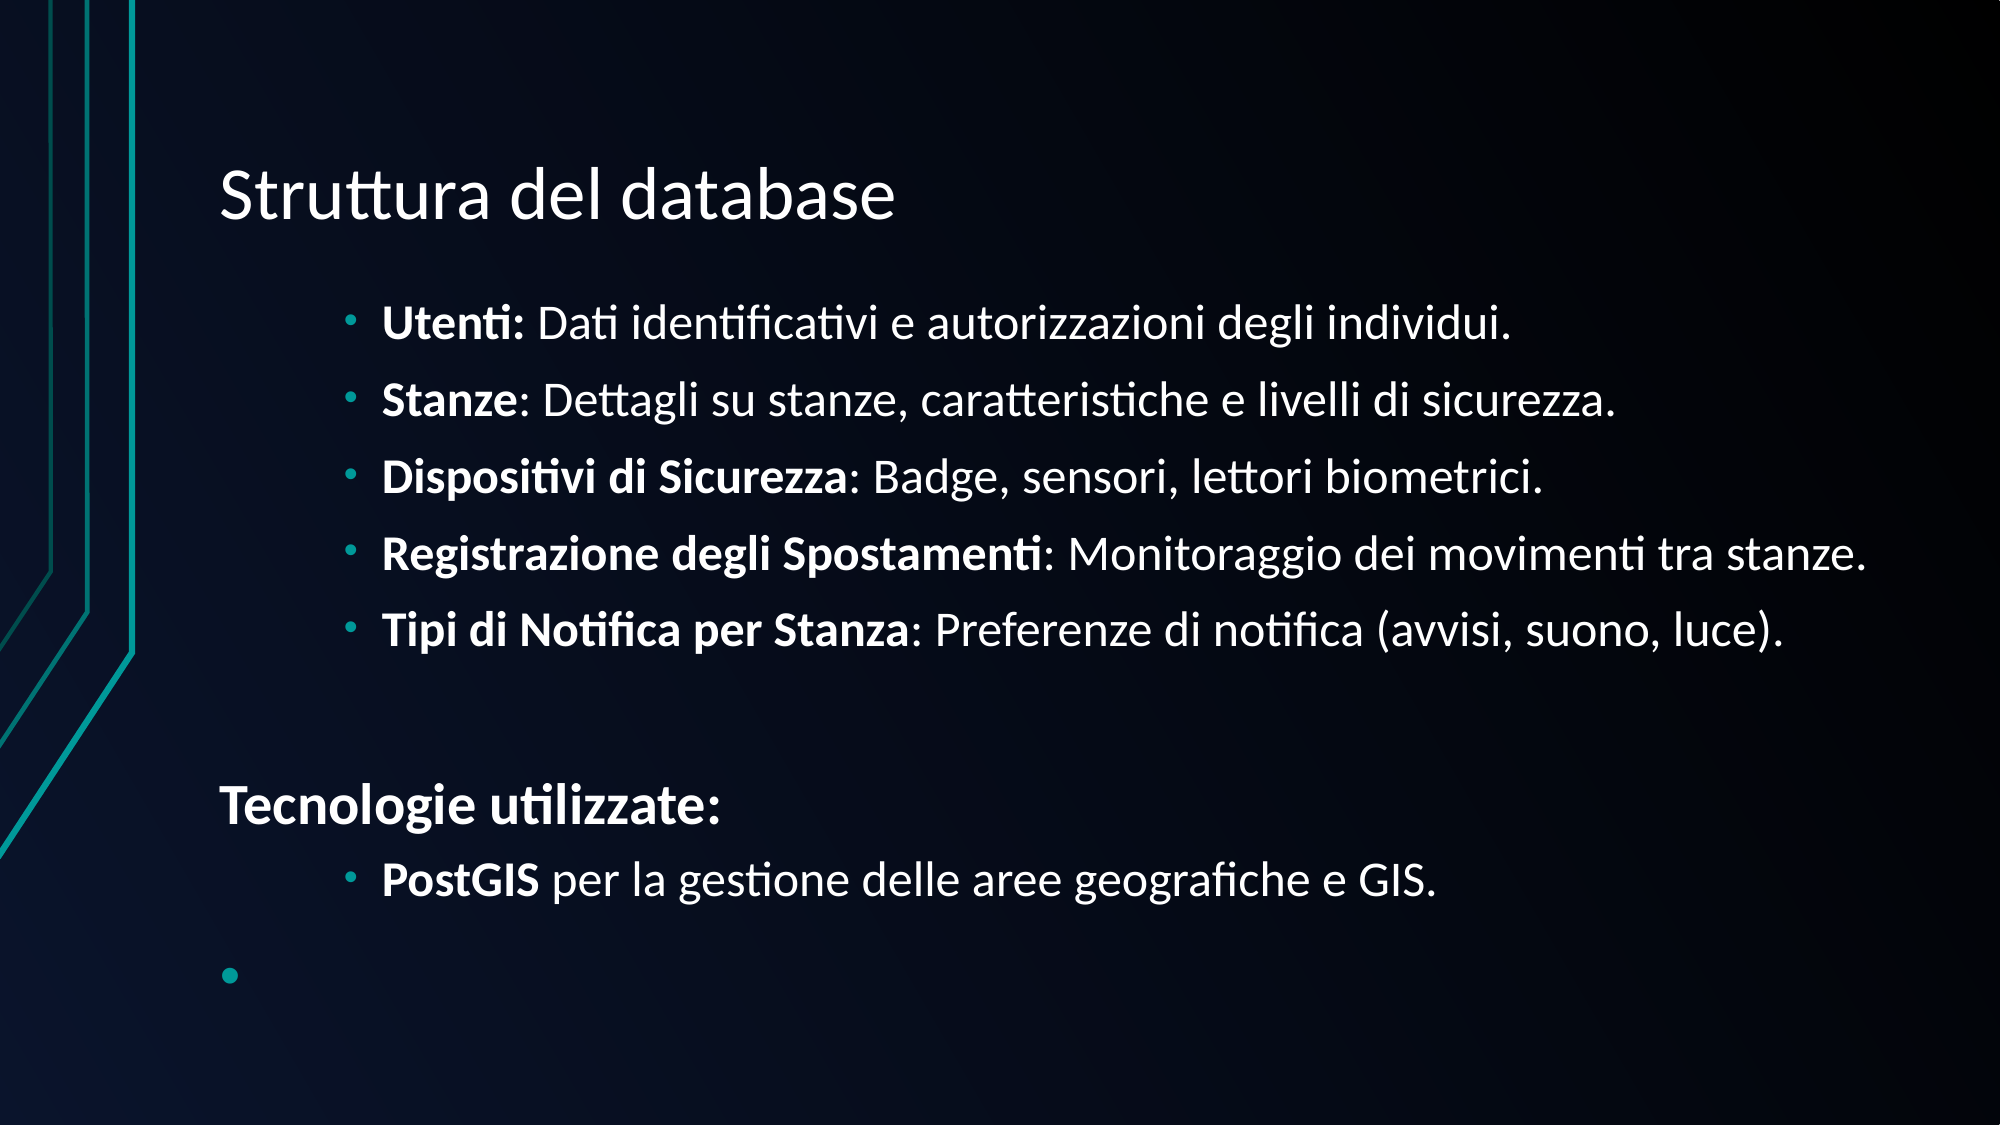

# Struttura del database
Utenti: Dati identificativi e autorizzazioni degli individui.
Stanze: Dettagli su stanze, caratteristiche e livelli di sicurezza.
Dispositivi di Sicurezza: Badge, sensori, lettori biometrici.
Registrazione degli Spostamenti: Monitoraggio dei movimenti tra stanze.
Tipi di Notifica per Stanza: Preferenze di notifica (avvisi, suono, luce).
Tecnologie utilizzate:
PostGIS per la gestione delle aree geografiche e GIS.